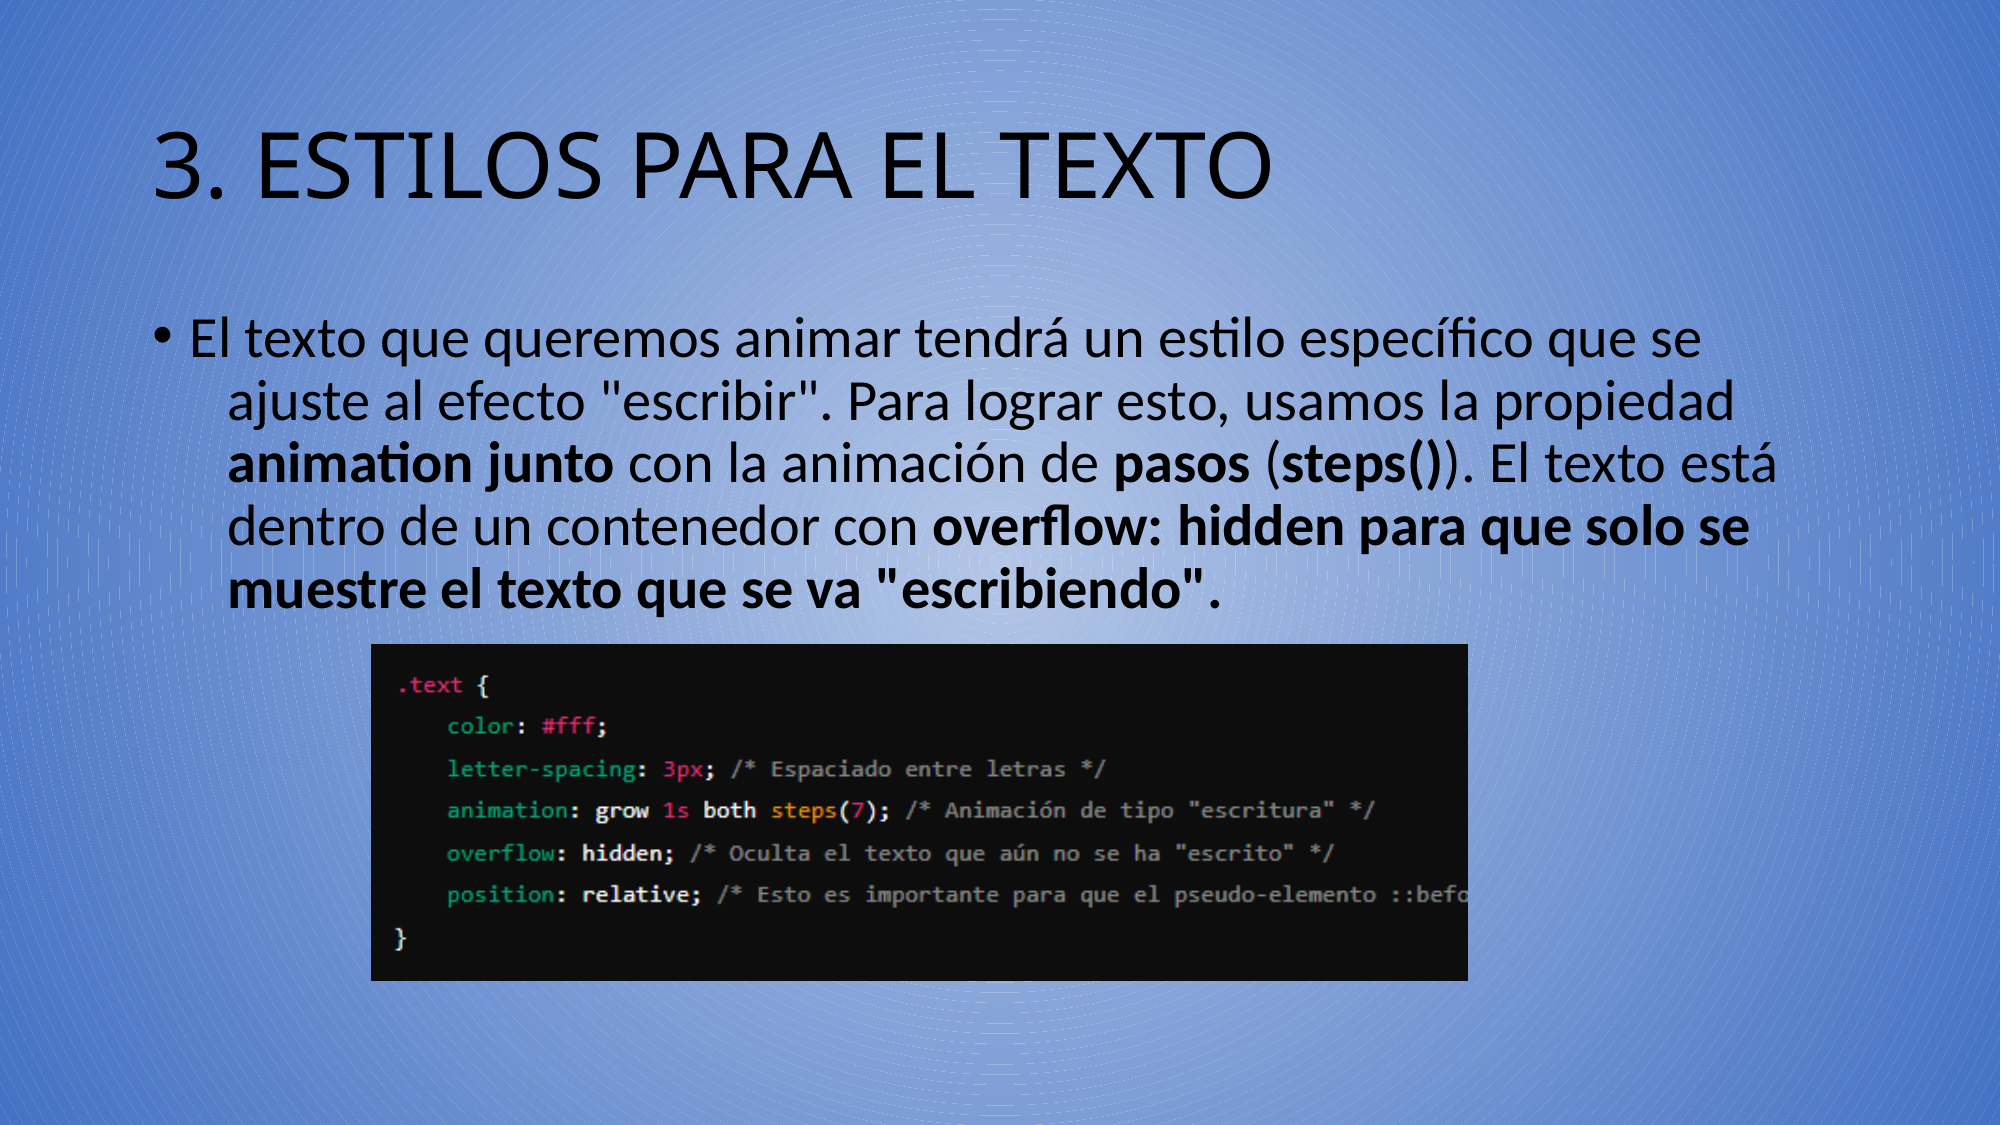

# 3. ESTILOS PARA EL TEXTO
El texto que queremos animar tendrá un estilo específico que se ajuste al efecto "escribir". Para lograr esto, usamos la propiedad animation junto con la animación de pasos (steps()). El texto está dentro de un contenedor con overflow: hidden para que solo se muestre el texto que se va "escribiendo".